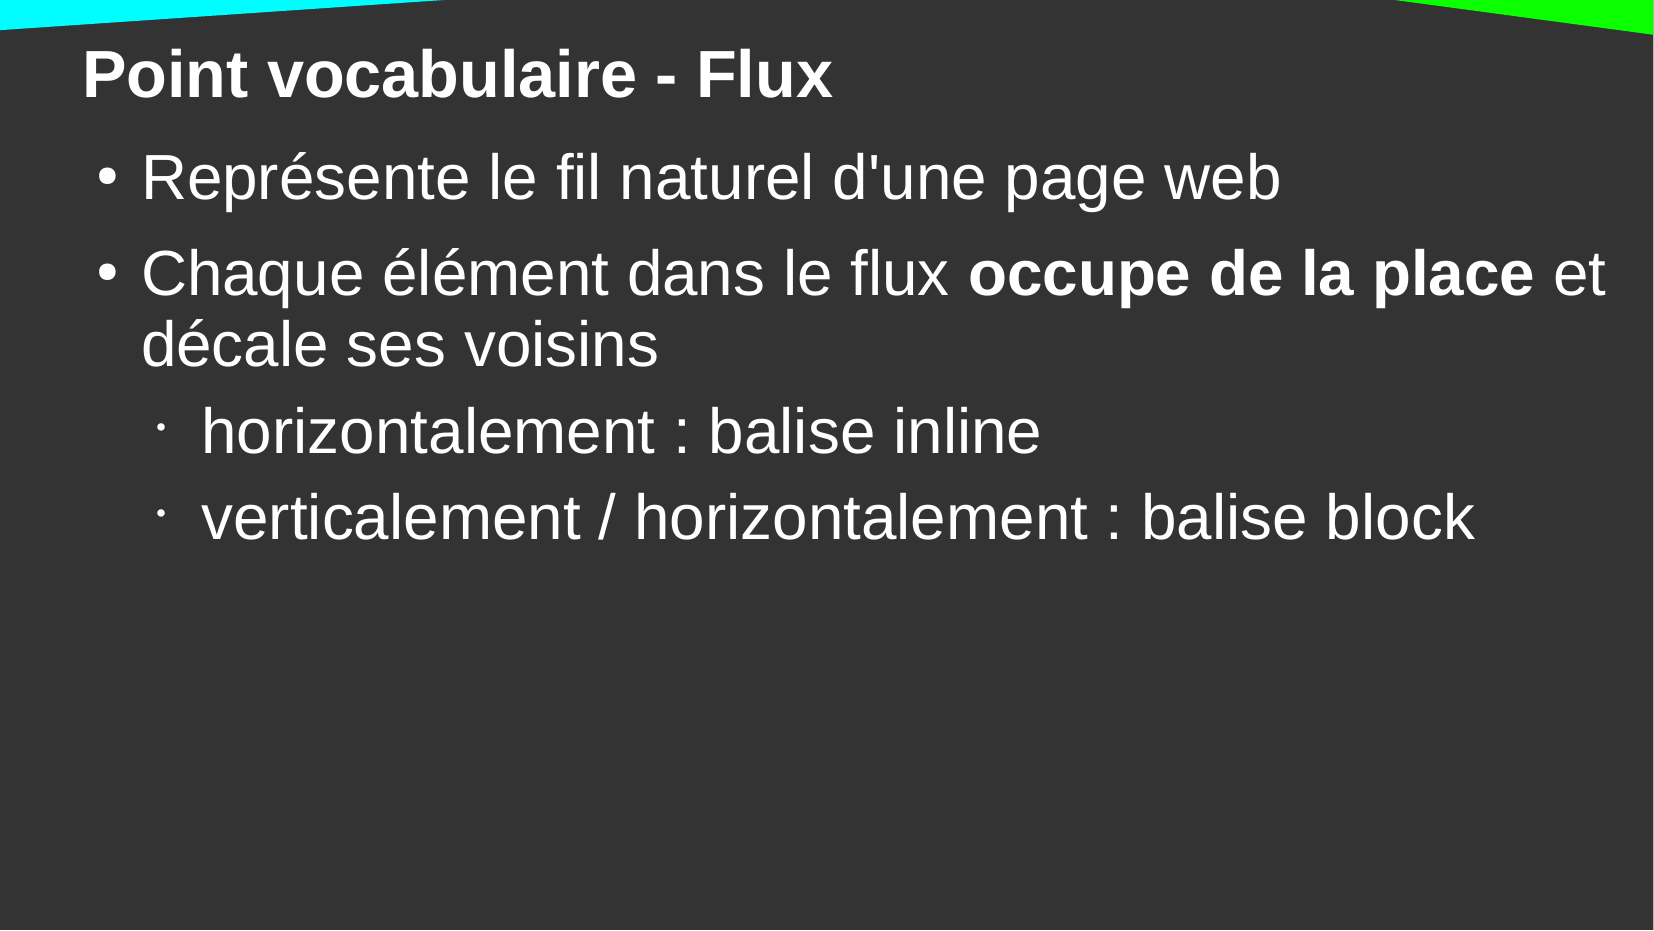

# Point vocabulaire - Flux
Représente le fil naturel d'une page web
Chaque élément dans le flux occupe de la place et décale ses voisins
horizontalement : balise inline
verticalement / horizontalement : balise block